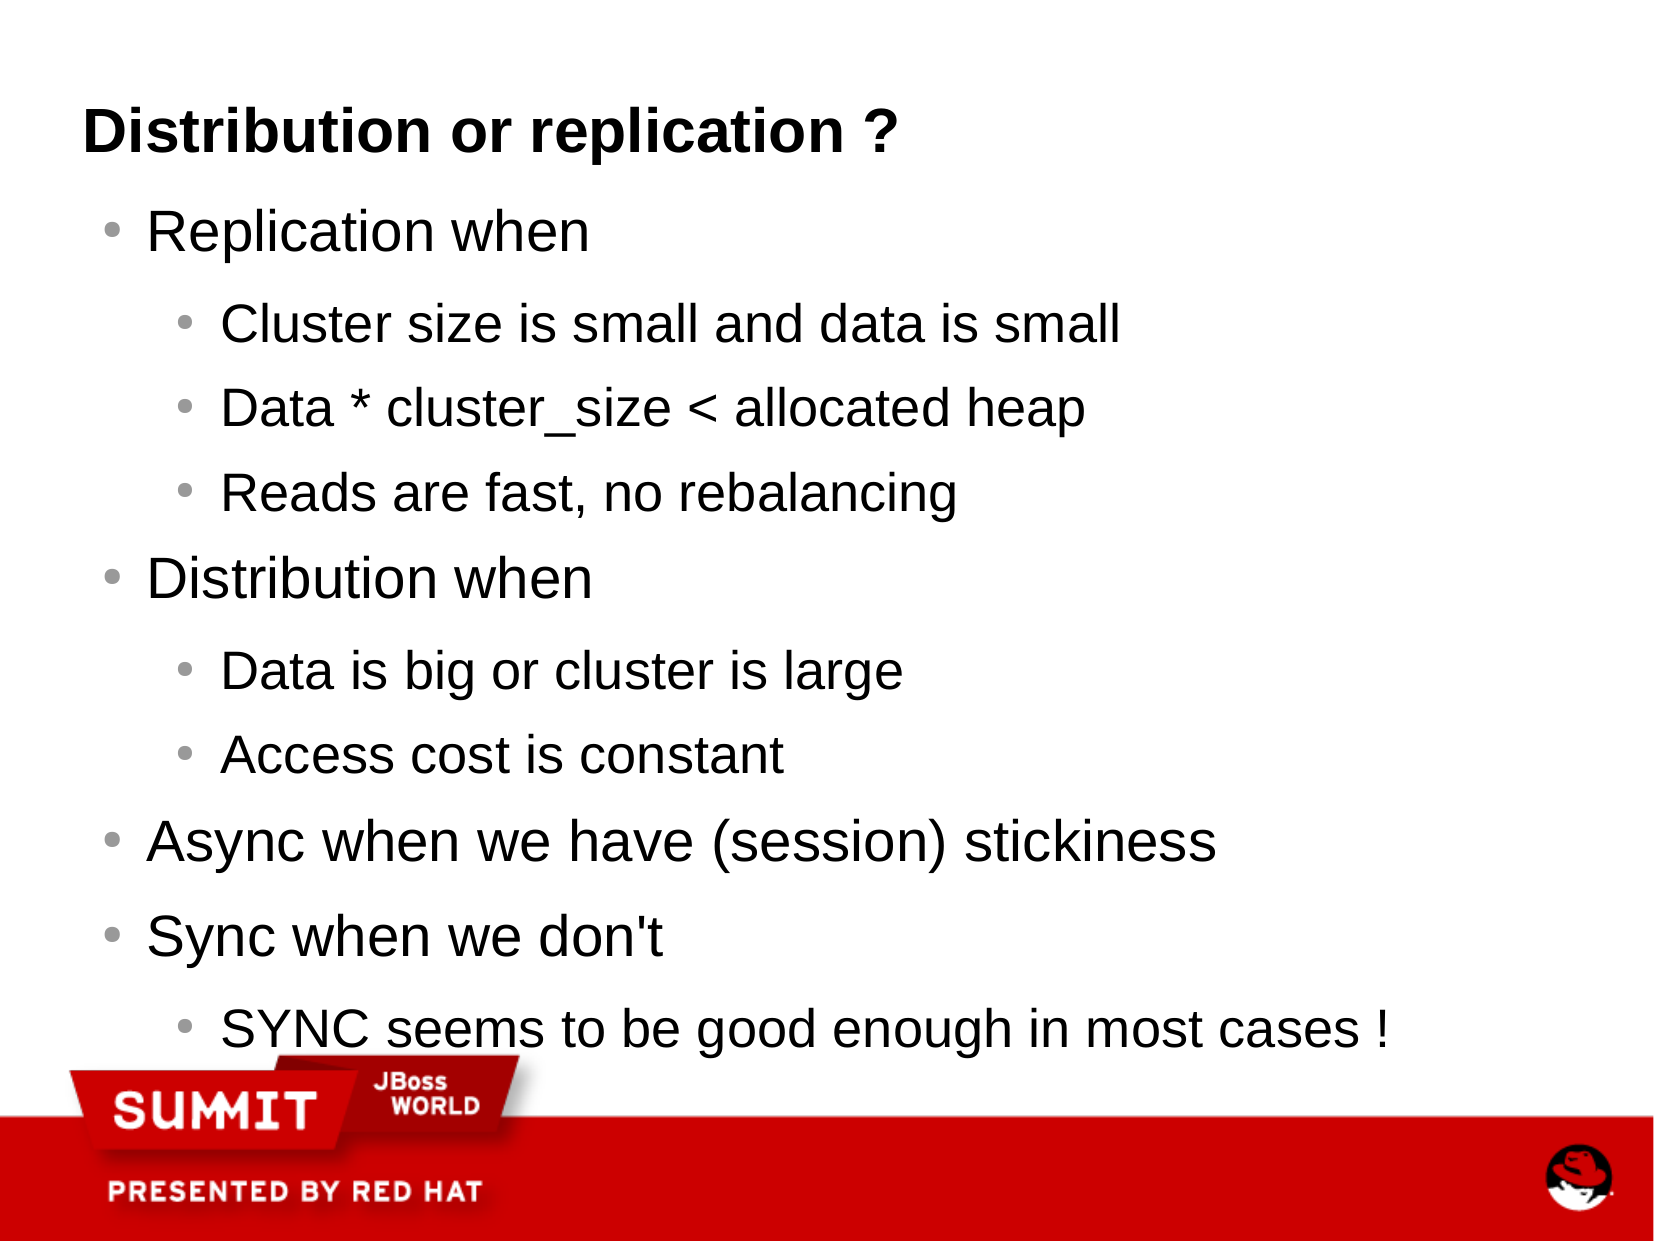

# Distribution or replication ?
Replication when
Cluster size is small and data is small
Data * cluster_size < allocated heap
Reads are fast, no rebalancing
Distribution when
Data is big or cluster is large
Access cost is constant
Async when we have (session) stickiness
Sync when we don't
SYNC seems to be good enough in most cases !